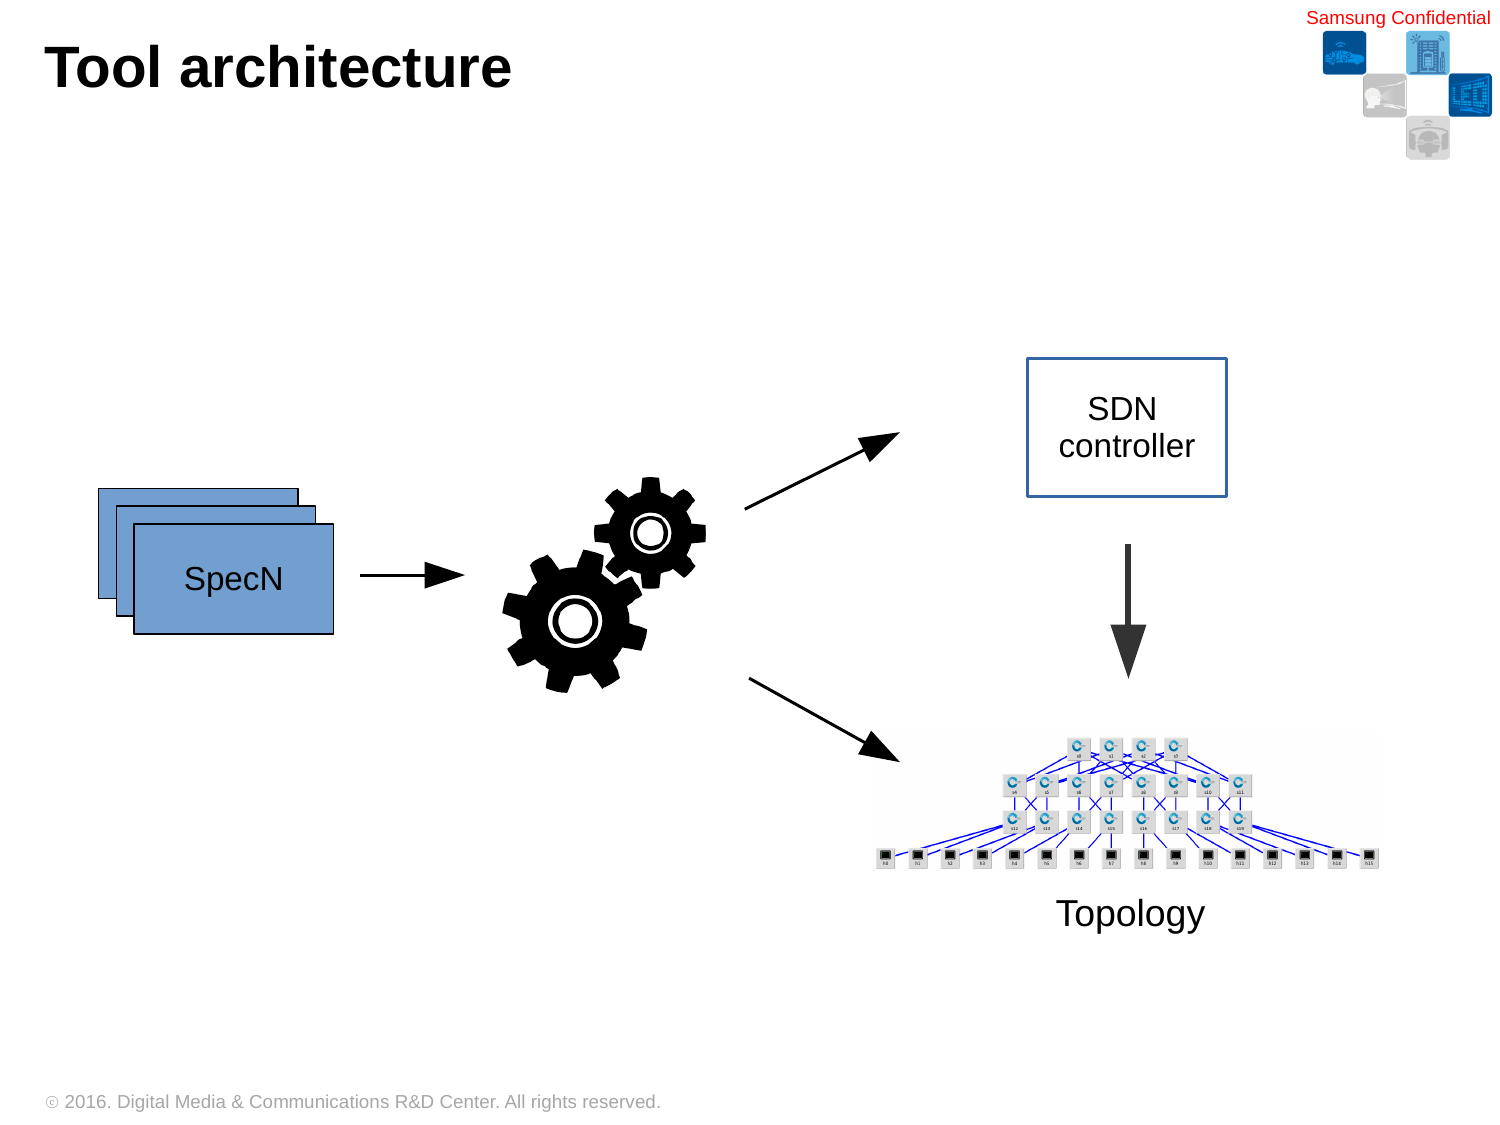

# Tool architecture
SDN controller
SpecN
SpecN
SpecN
Topology